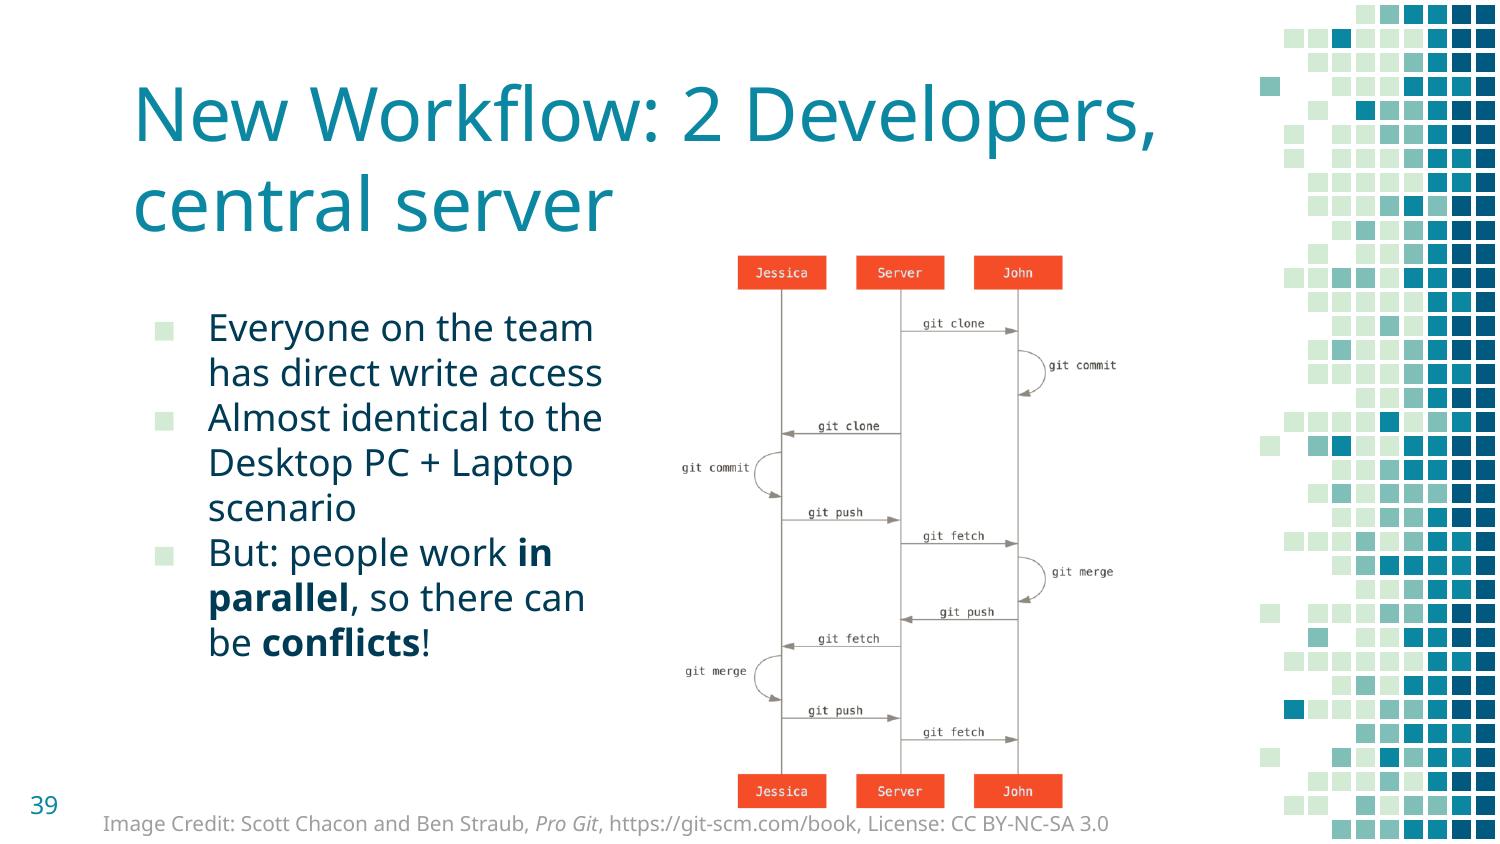

# New Workflow: 2 Developers, central server
Everyone on the team has direct write access
Almost identical to the Desktop PC + Laptop scenario
But: people work in parallel, so there can be conflicts!
Image Credit: Scott Chacon and Ben Straub, Pro Git, https://git-scm.com/book, License: CC BY-NC-SA 3.0